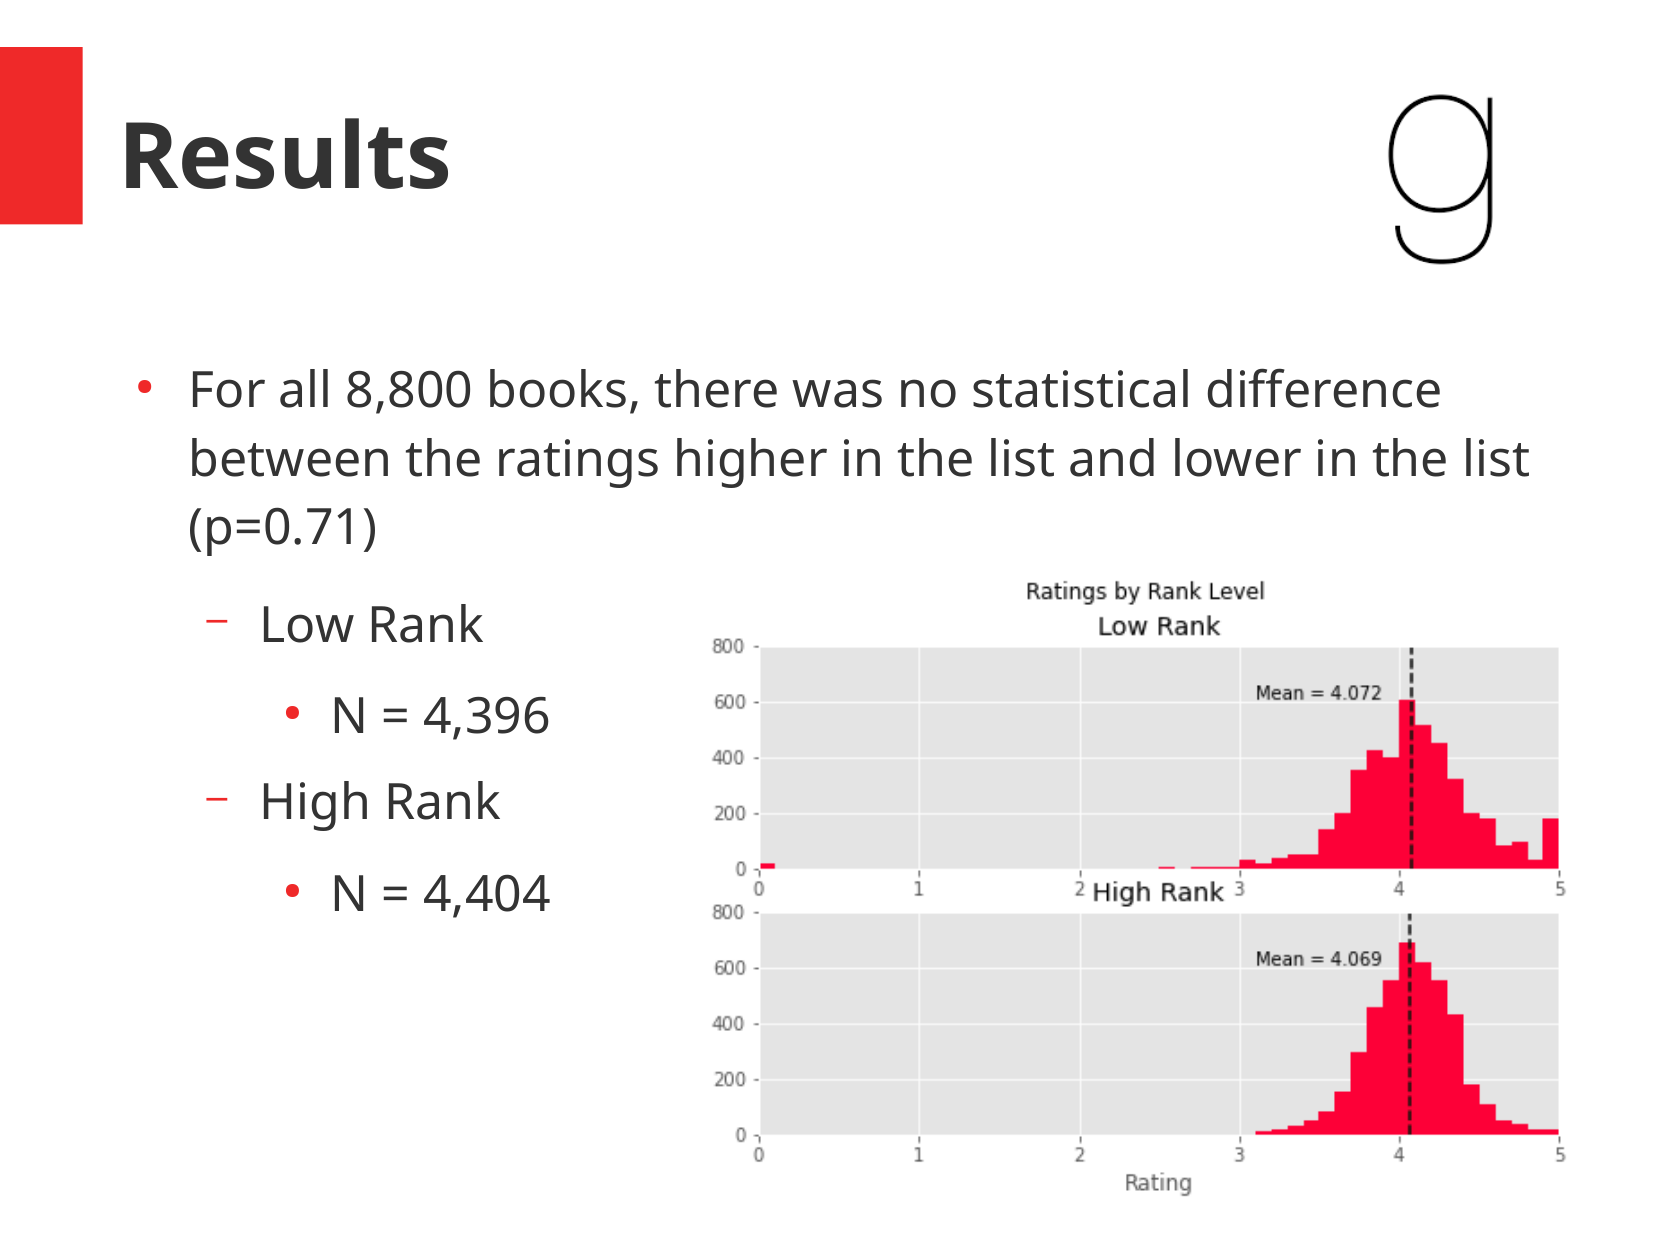

# Results
For all 8,800 books, there was no statistical difference between the ratings higher in the list and lower in the list (p=0.71)
Low Rank
N = 4,396
High Rank
N = 4,404
9